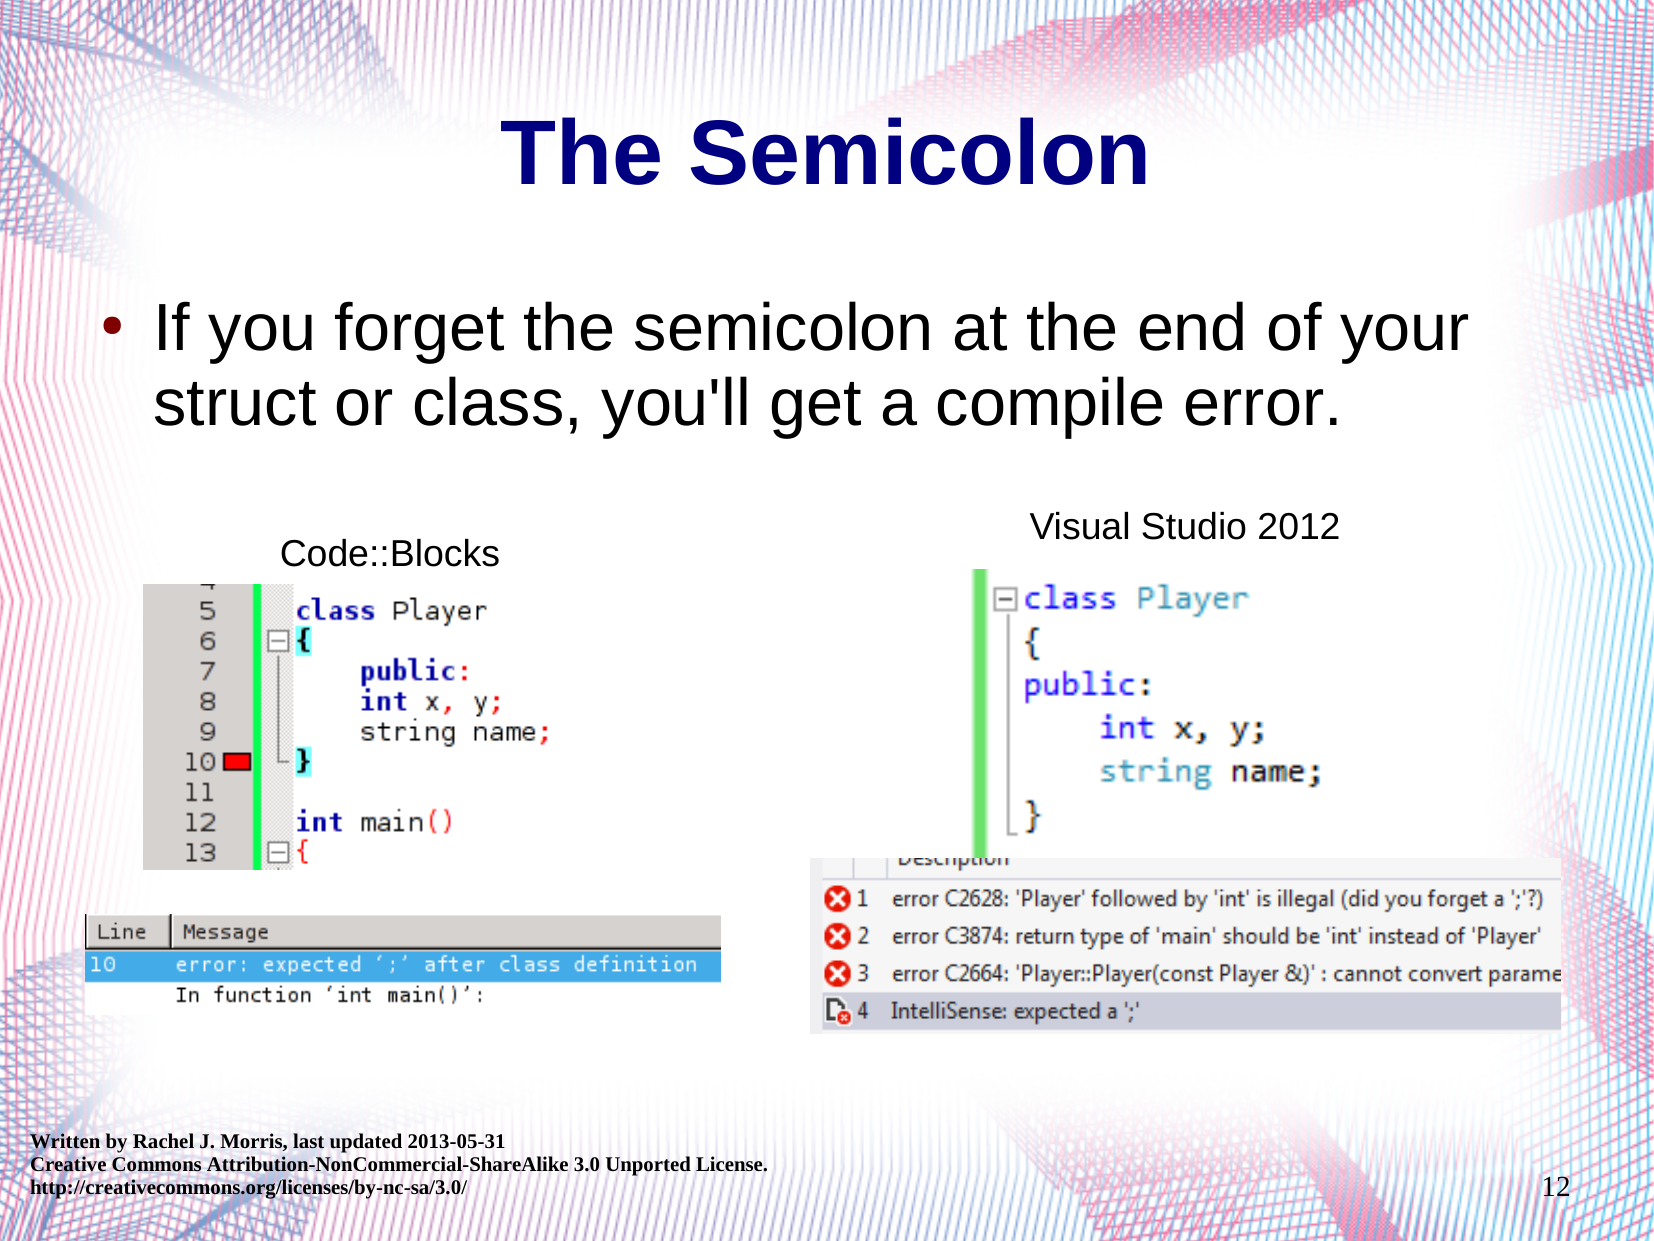

# The Semicolon
If you forget the semicolon at the end of your struct or class, you'll get a compile error.
Visual Studio 2012
Code::Blocks
12